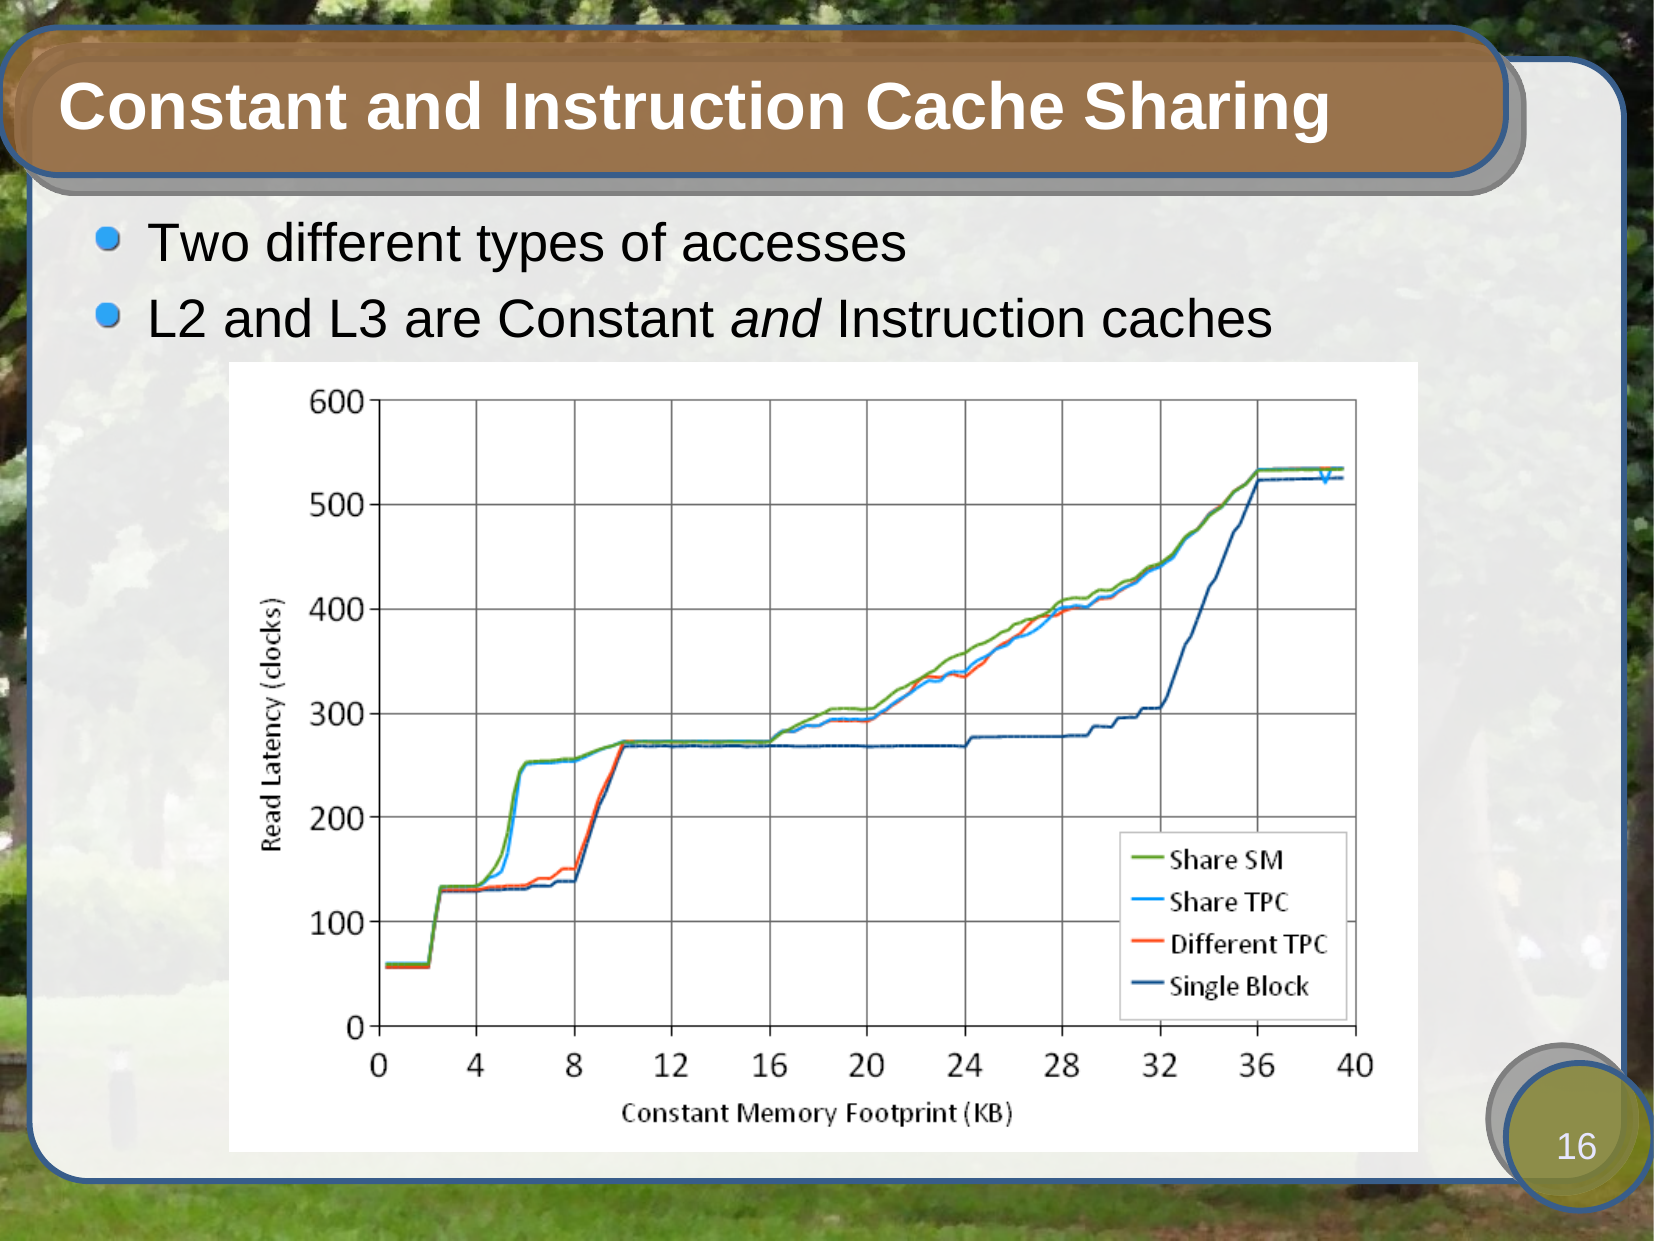

# Constant and Instruction Cache Sharing
Two different types of accesses
L2 and L3 are Constant and Instruction caches